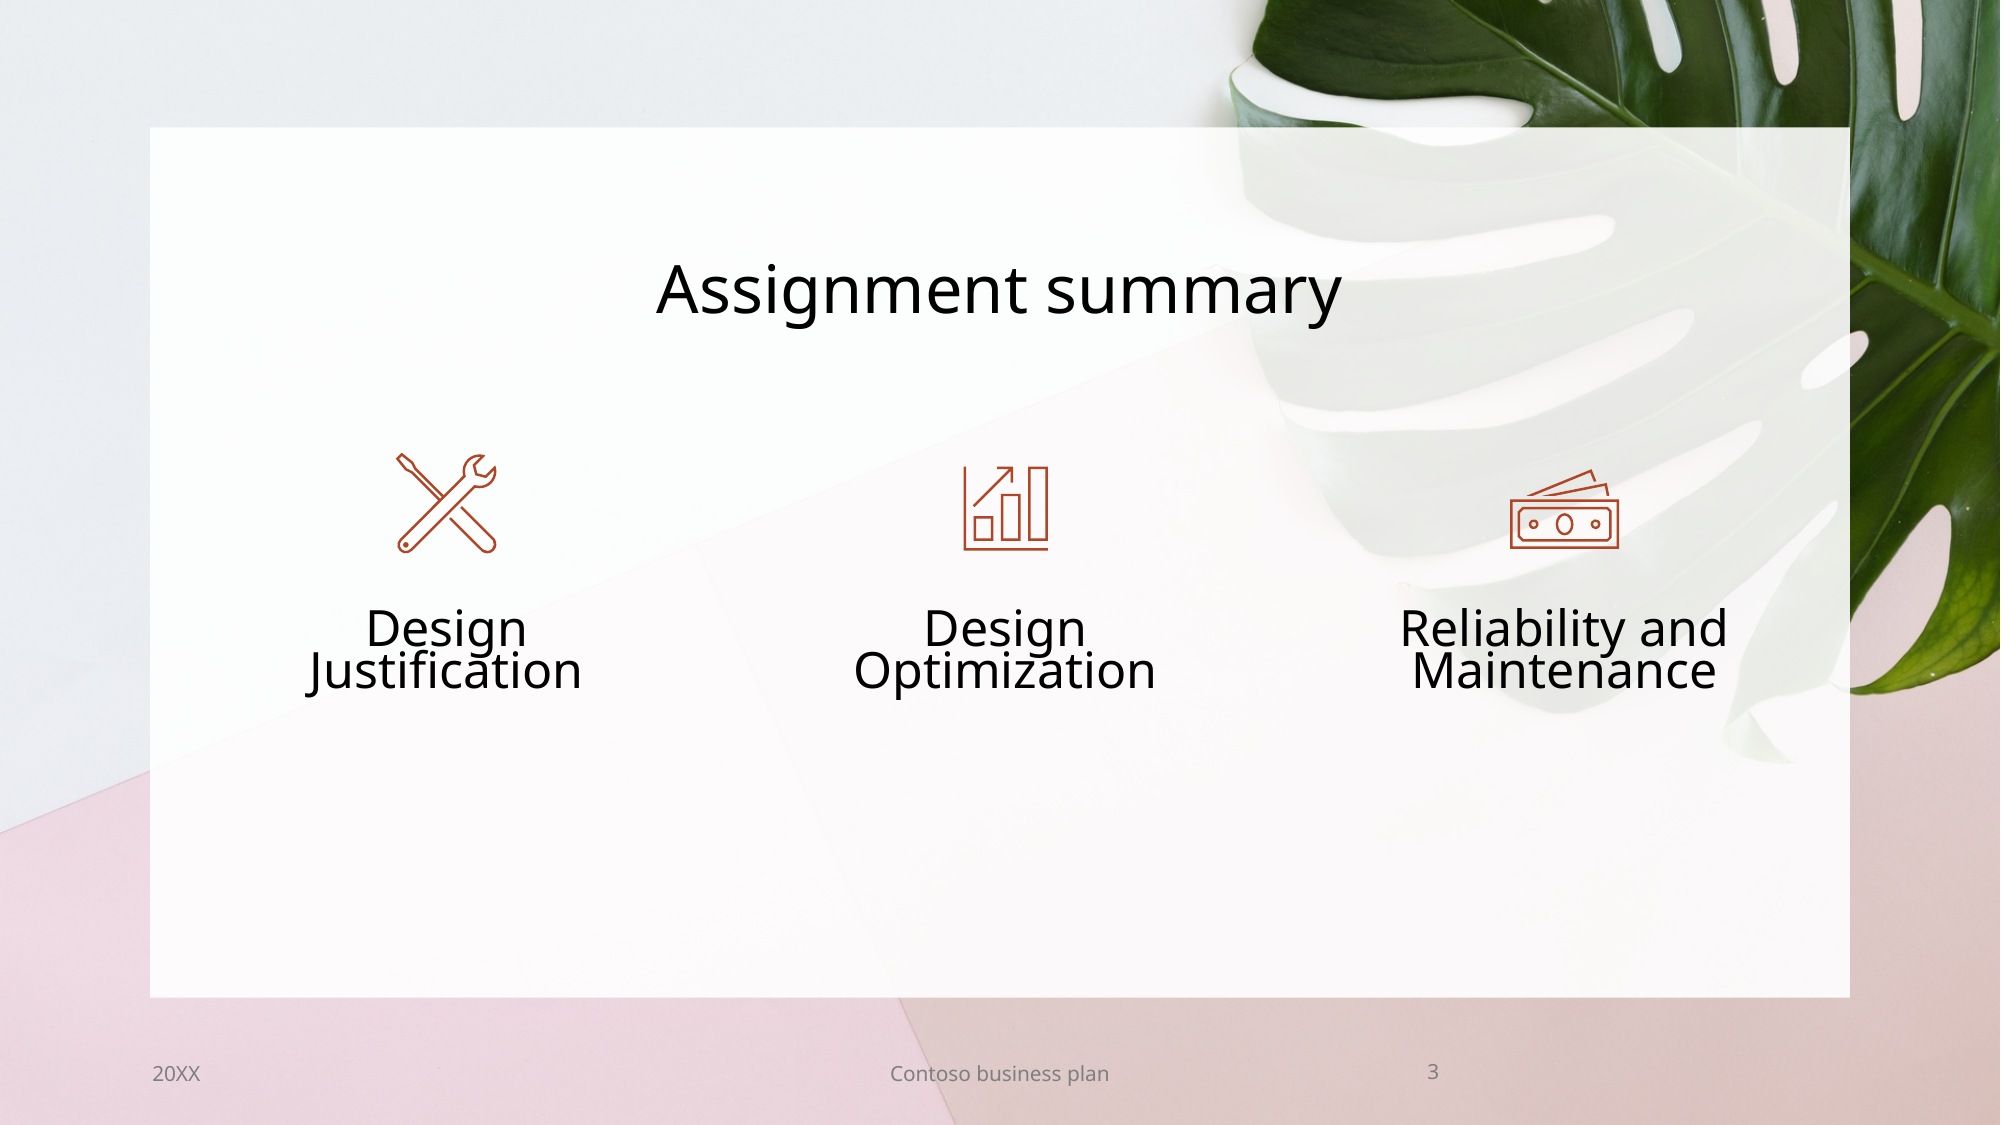

# Assignment summary
Design Justification
Design Optimization
Reliability and Maintenance
20XX
Contoso business plan